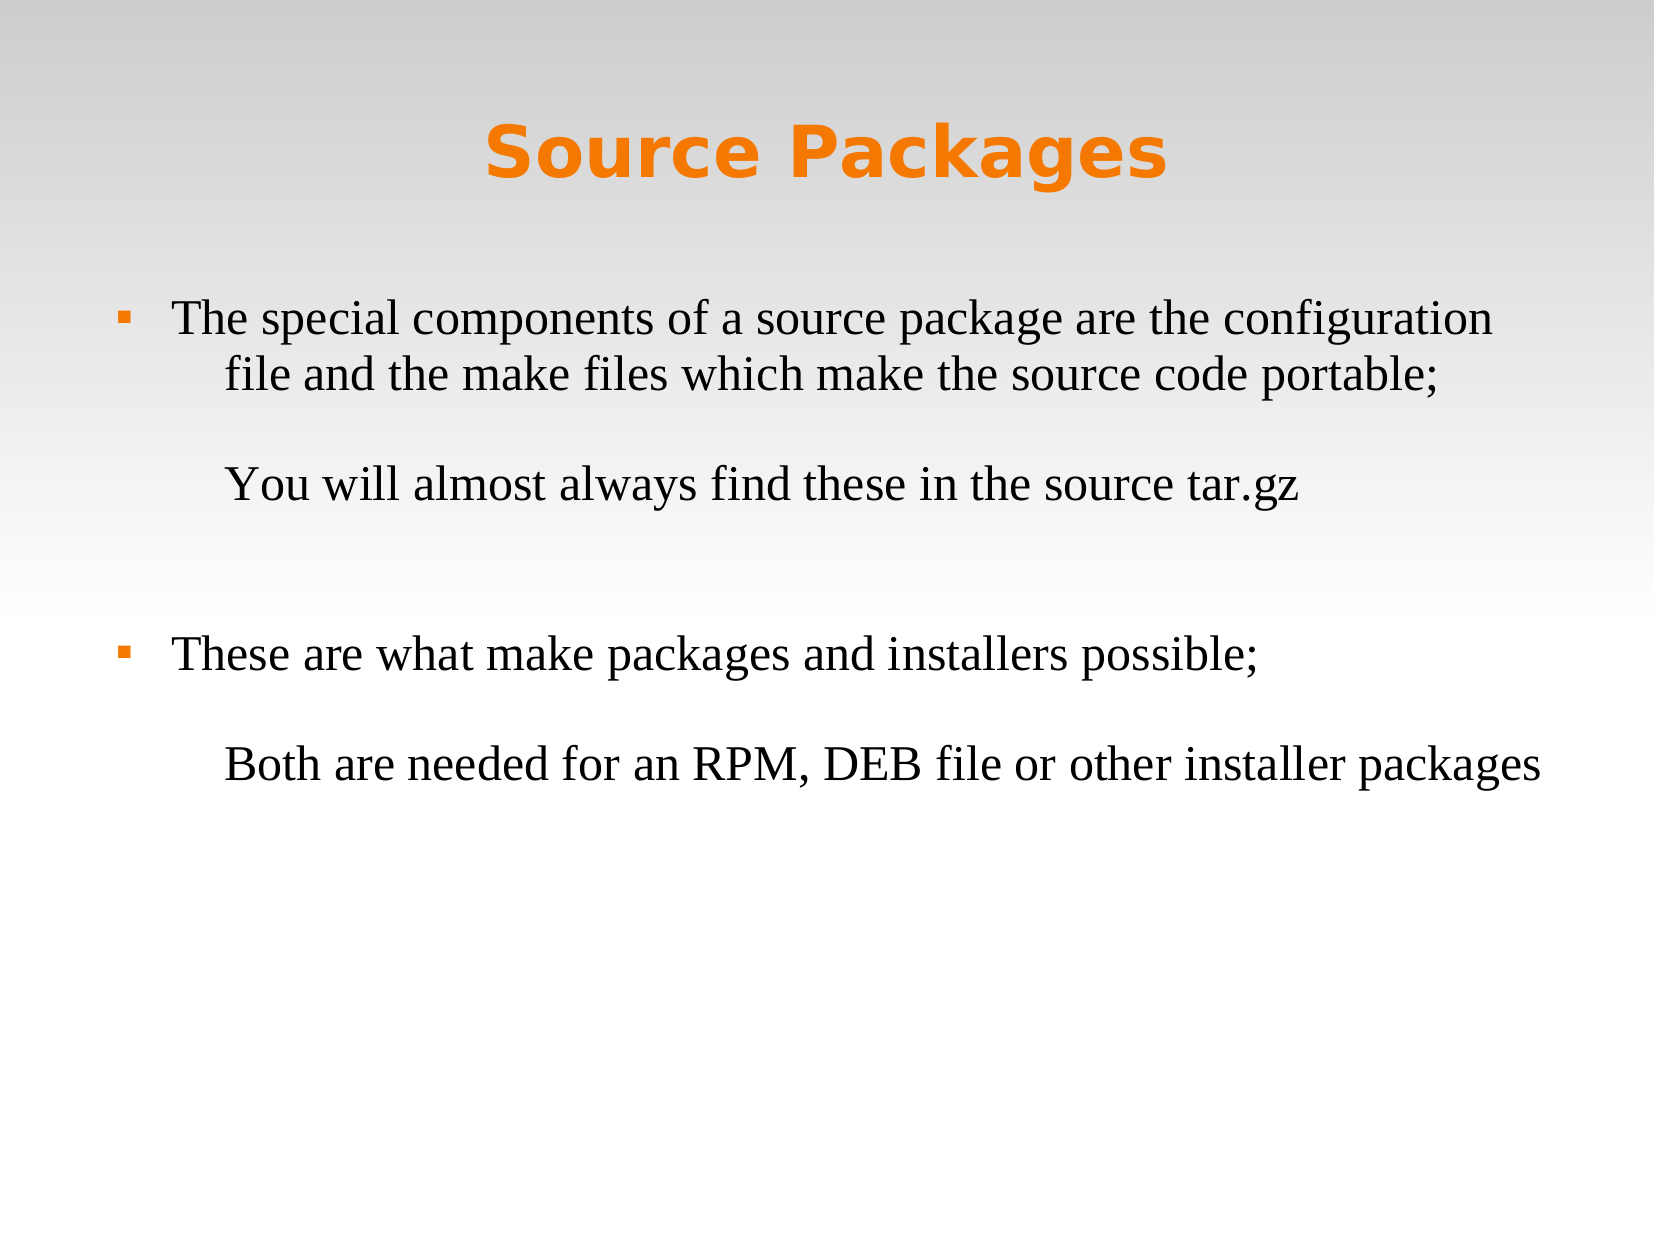

# Source Packages
The special components of a source package are the configuration file and the make files which make the source code portable;
You will almost always find these in the source tar.gz
These are what make packages and installers possible;
Both are needed for an RPM, DEB file or other installer packages